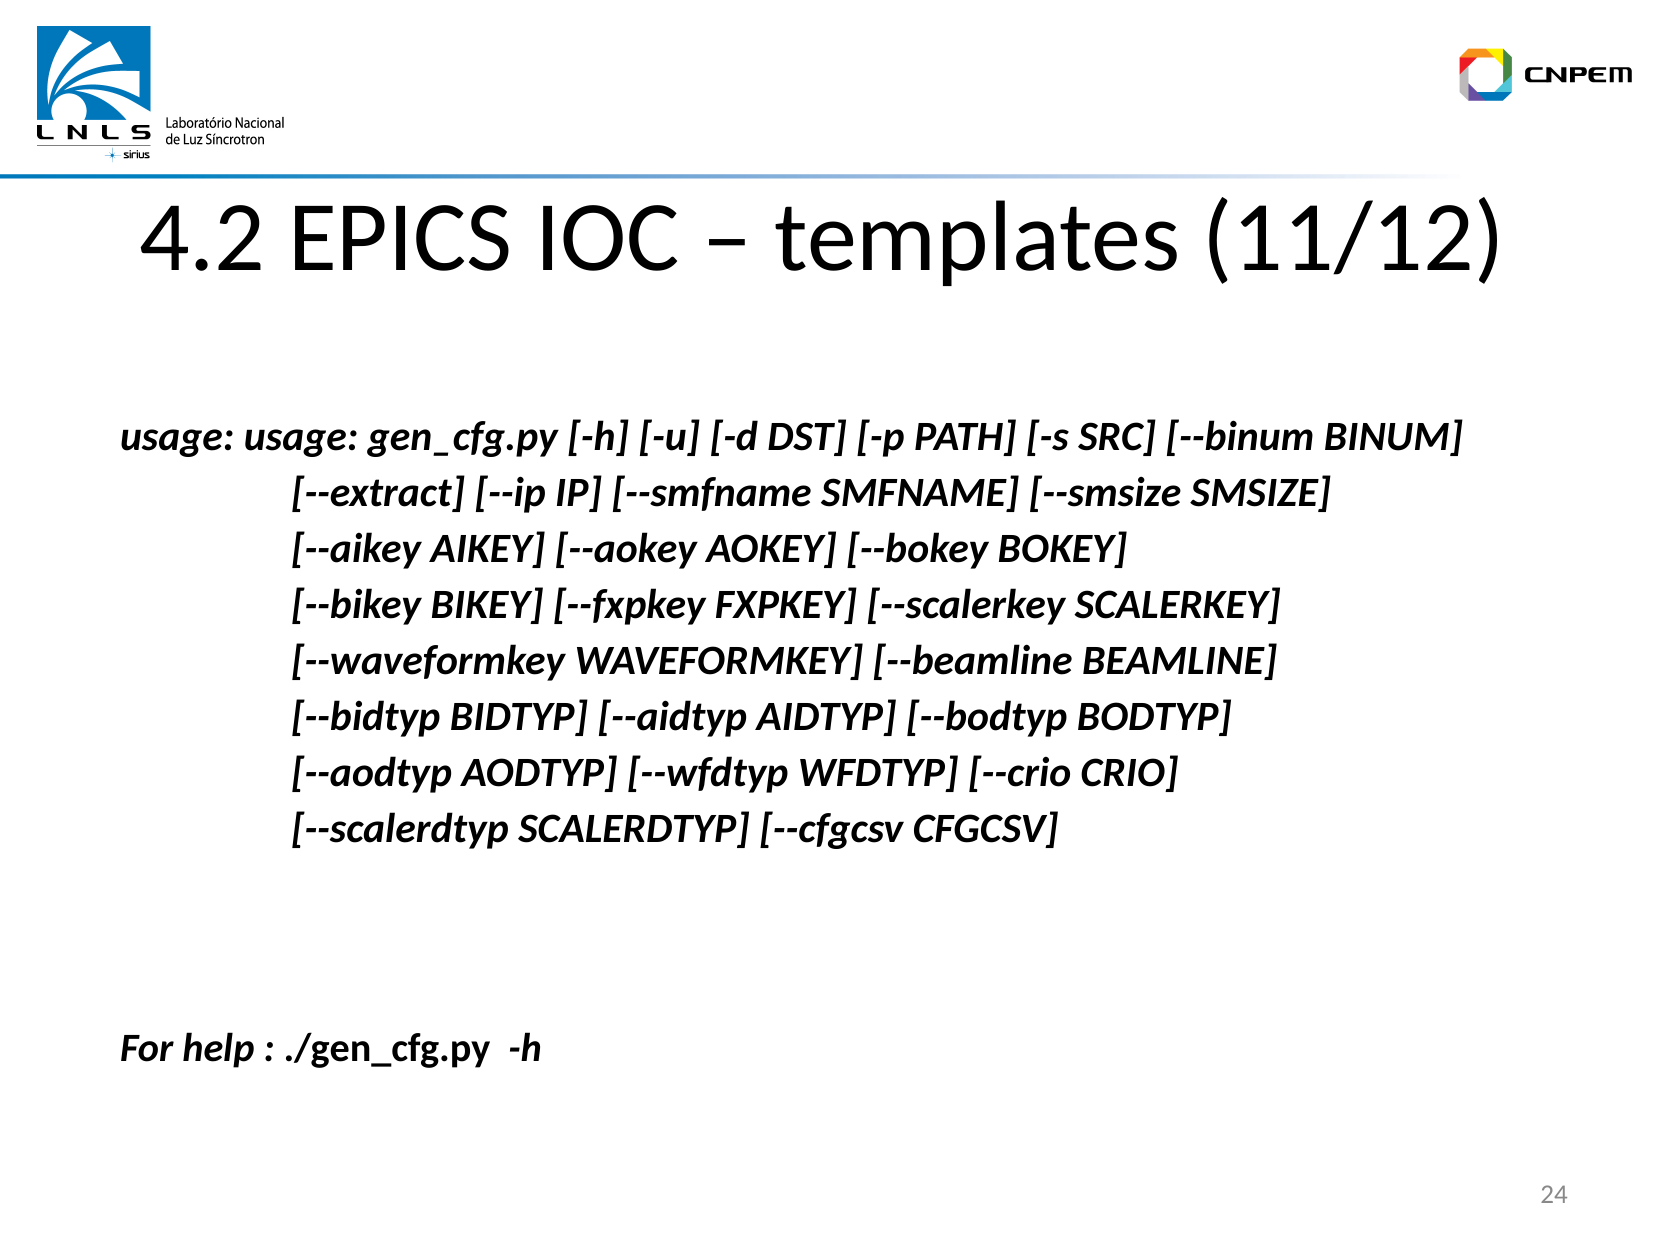

4.2 EPICS IOC – templates (11/12)
usage: usage: gen_cfg.py [-h] [-u] [-d DST] [-p PATH] [-s SRC] [--binum BINUM]
                  [--extract] [--ip IP] [--smfname SMFNAME] [--smsize SMSIZE]
                  [--aikey AIKEY] [--aokey AOKEY] [--bokey BOKEY]
                  [--bikey BIKEY] [--fxpkey FXPKEY] [--scalerkey SCALERKEY]
                  [--waveformkey WAVEFORMKEY] [--beamline BEAMLINE]
                  [--bidtyp BIDTYP] [--aidtyp AIDTYP] [--bodtyp BODTYP]
                  [--aodtyp AODTYP] [--wfdtyp WFDTYP] [--crio CRIO]
                  [--scalerdtyp SCALERDTYP] [--cfgcsv CFGCSV]
For help : ./gen_cfg.py  -h
24